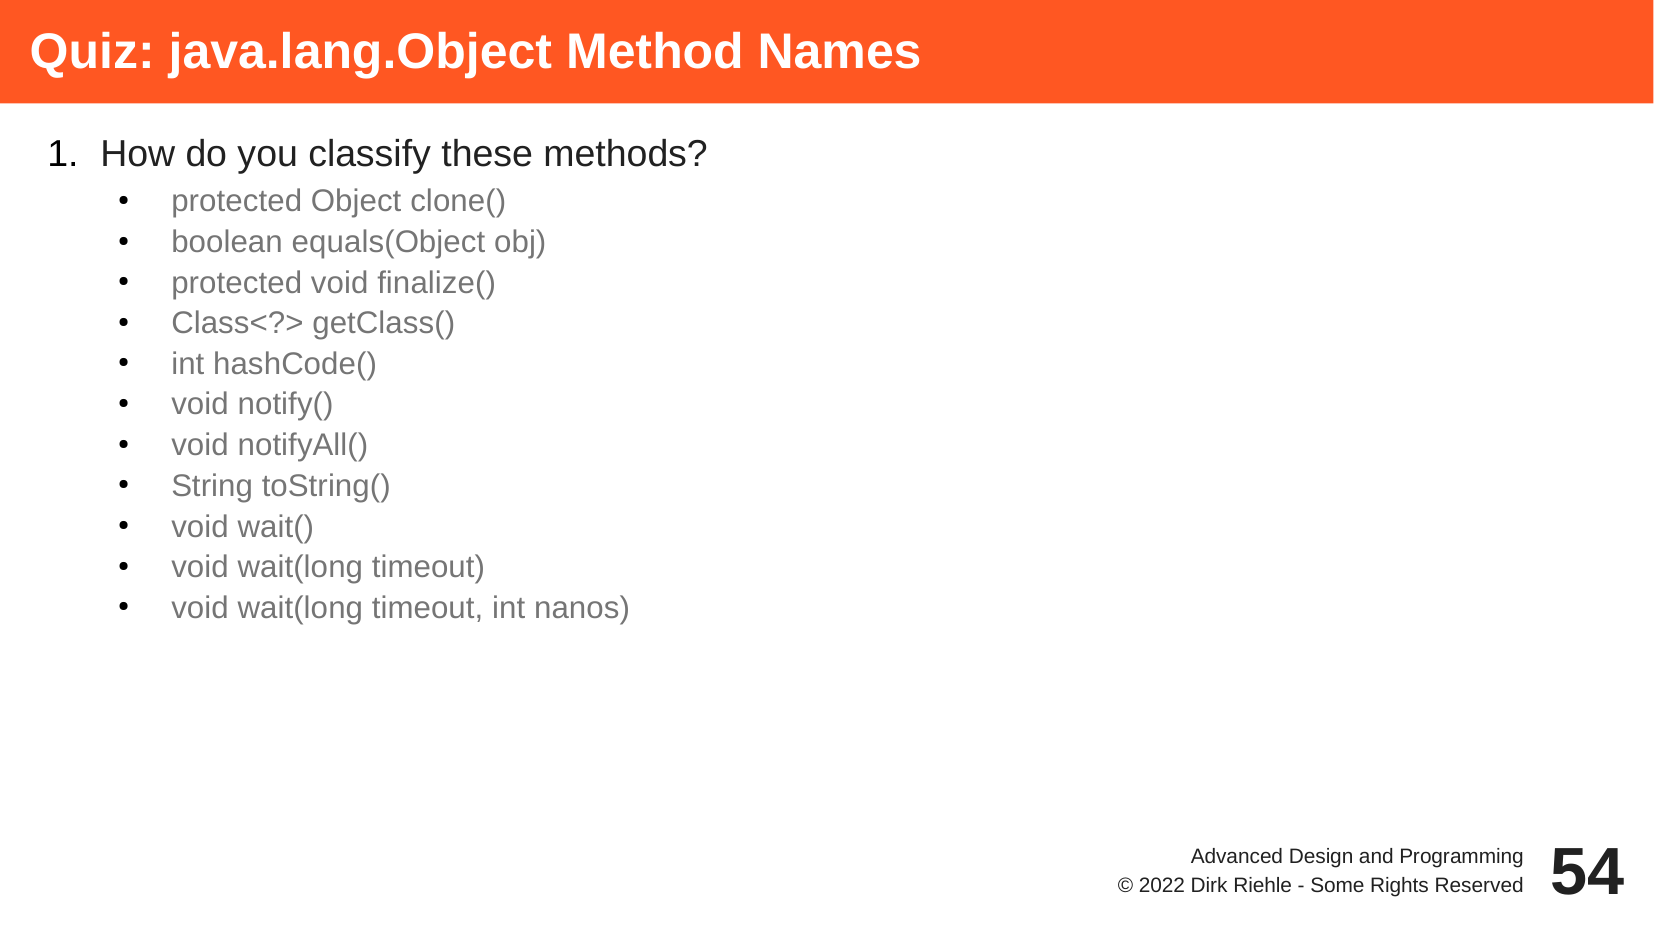

# Quiz: java.lang.Object Method Names
How do you classify these methods?
protected Object clone()
boolean equals(Object obj)
protected void finalize()
Class<?> getClass()
int hashCode()
void notify()
void notifyAll()
String toString()
void wait()
void wait(long timeout)
void wait(long timeout, int nanos)
Advanced Design and Programming
54
© 2022 Dirk Riehle - Some Rights Reserved